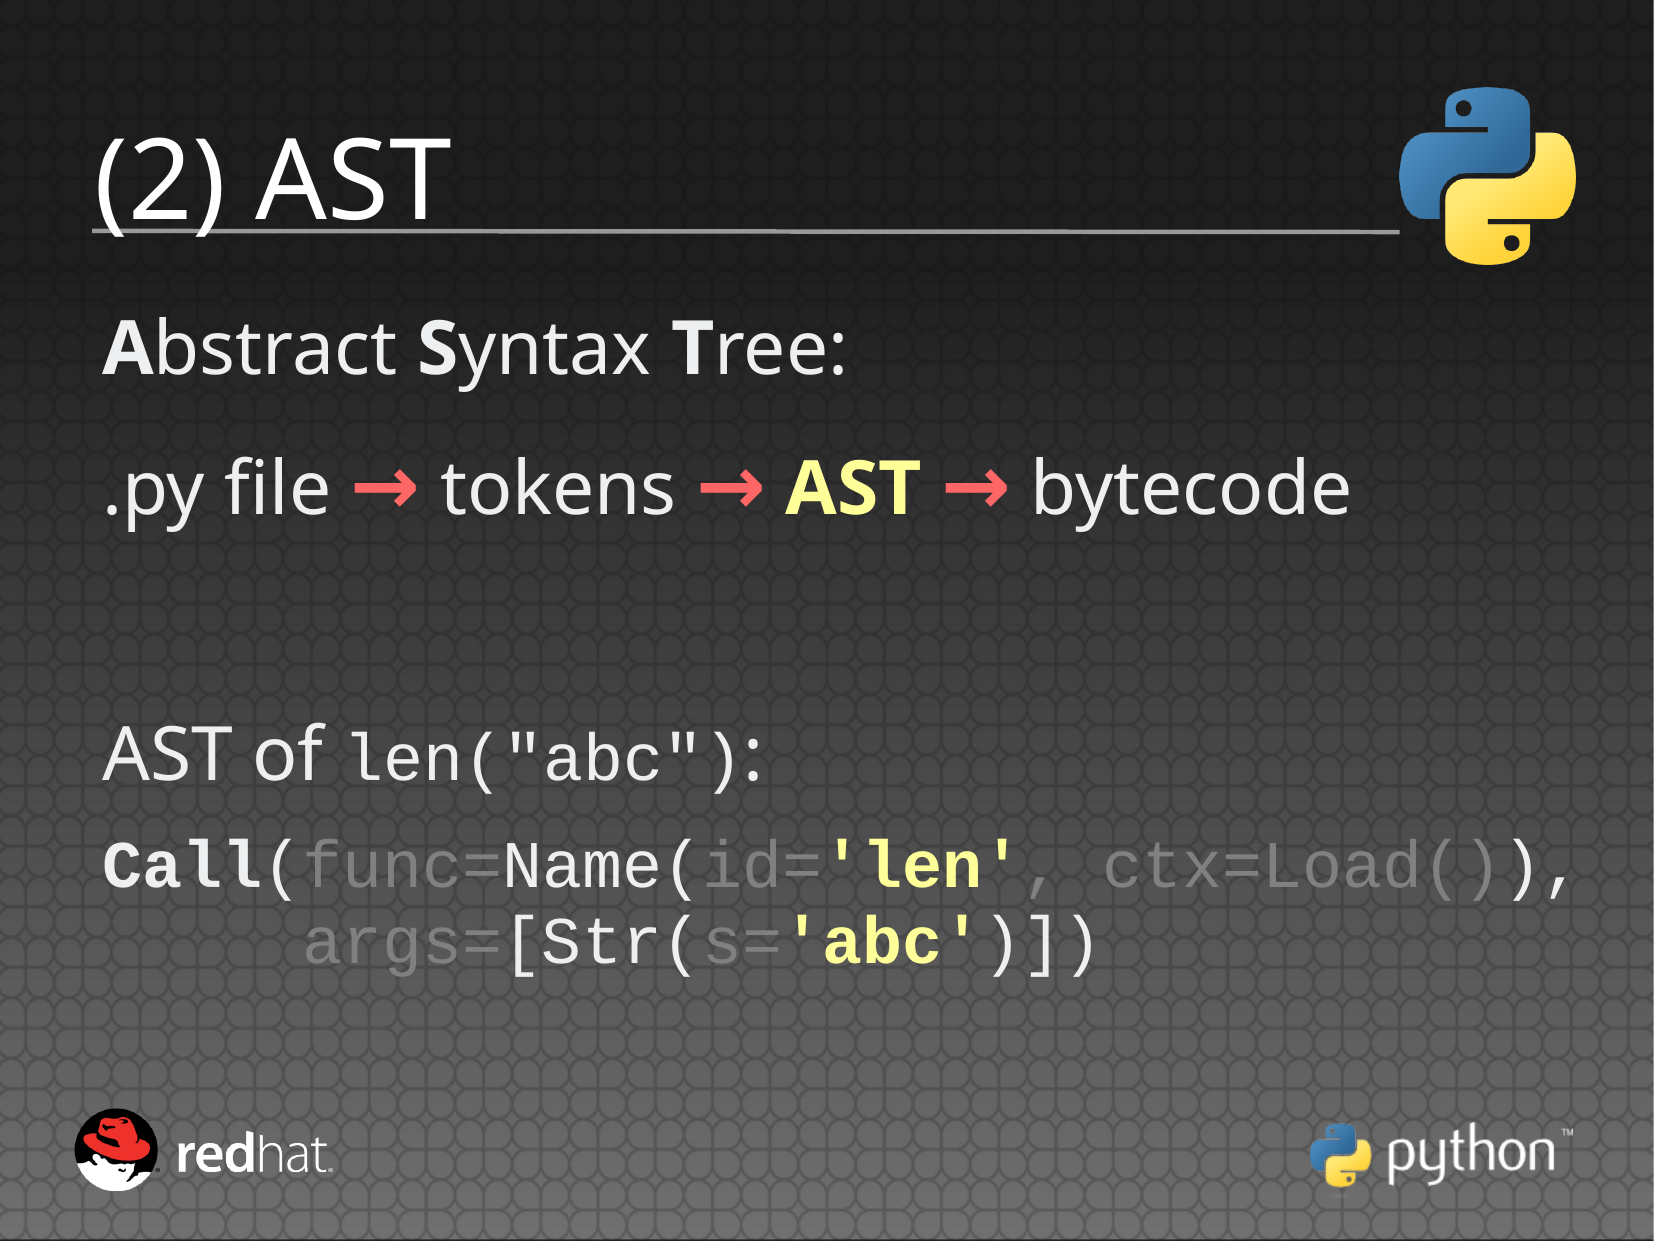

(2) AST
# Abstract Syntax Tree:
.py file → tokens → AST → bytecode
AST of len("abc"):
Call(func=Name(id='len', ctx=Load()),
 args=[Str(s='abc')])